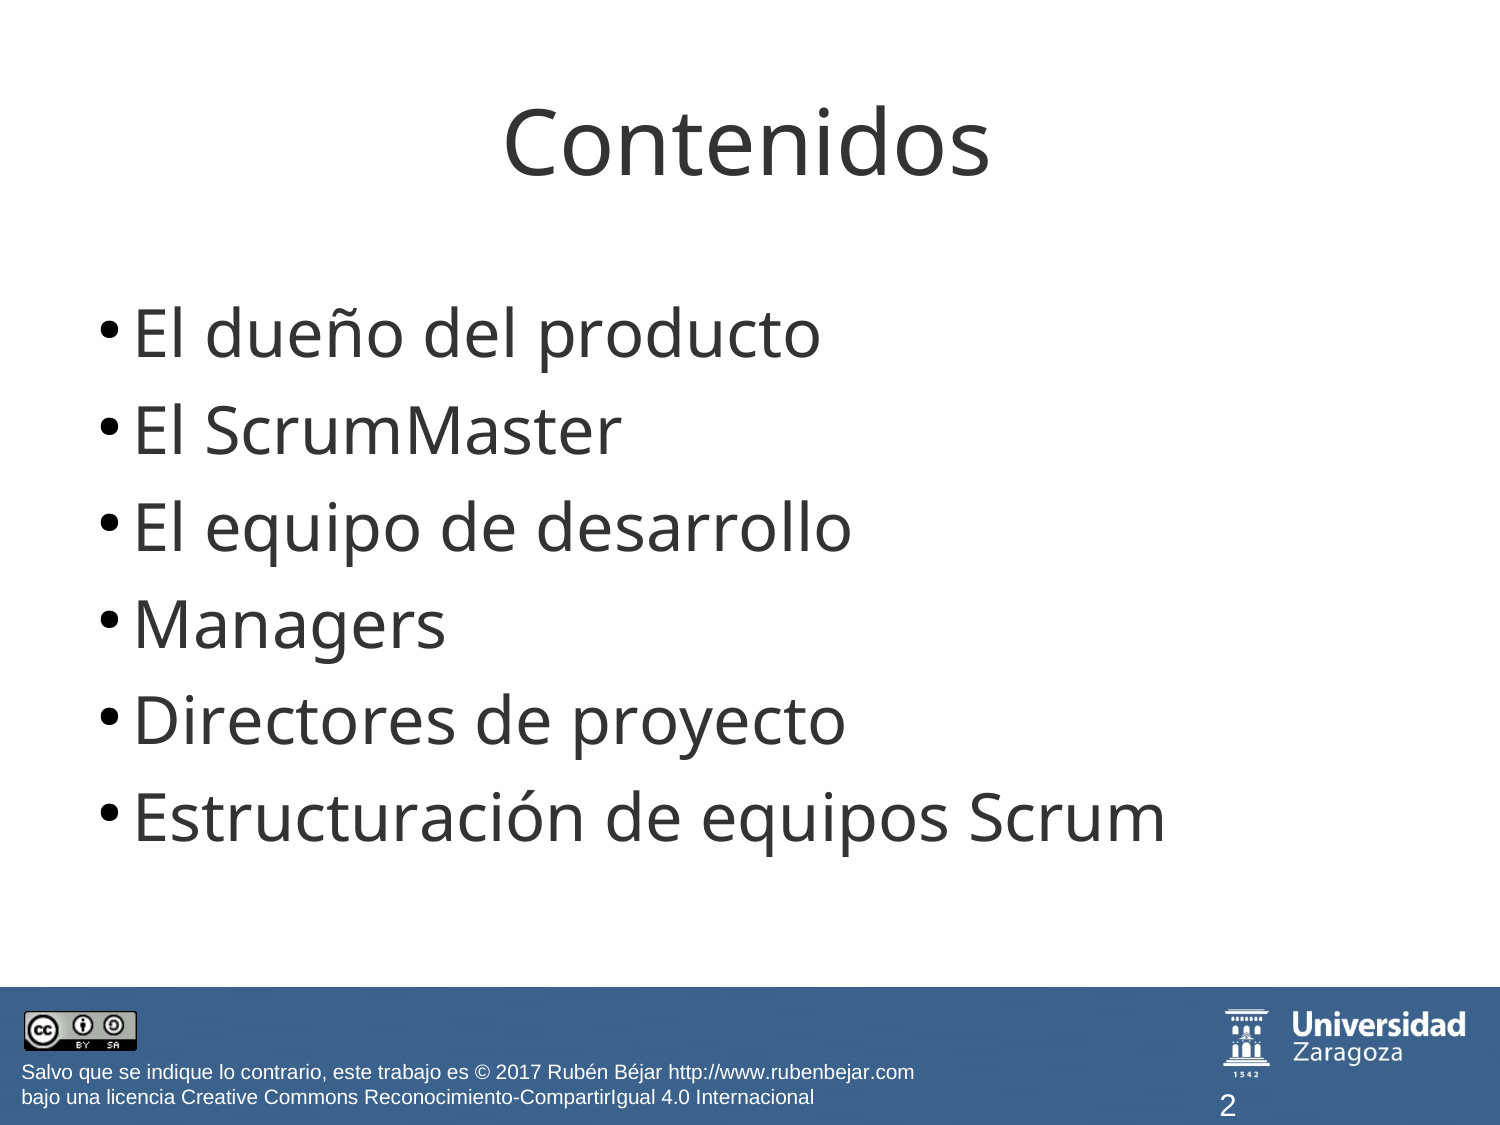

# Contenidos
El dueño del producto
El ScrumMaster
El equipo de desarrollo
Managers
Directores de proyecto
Estructuración de equipos Scrum